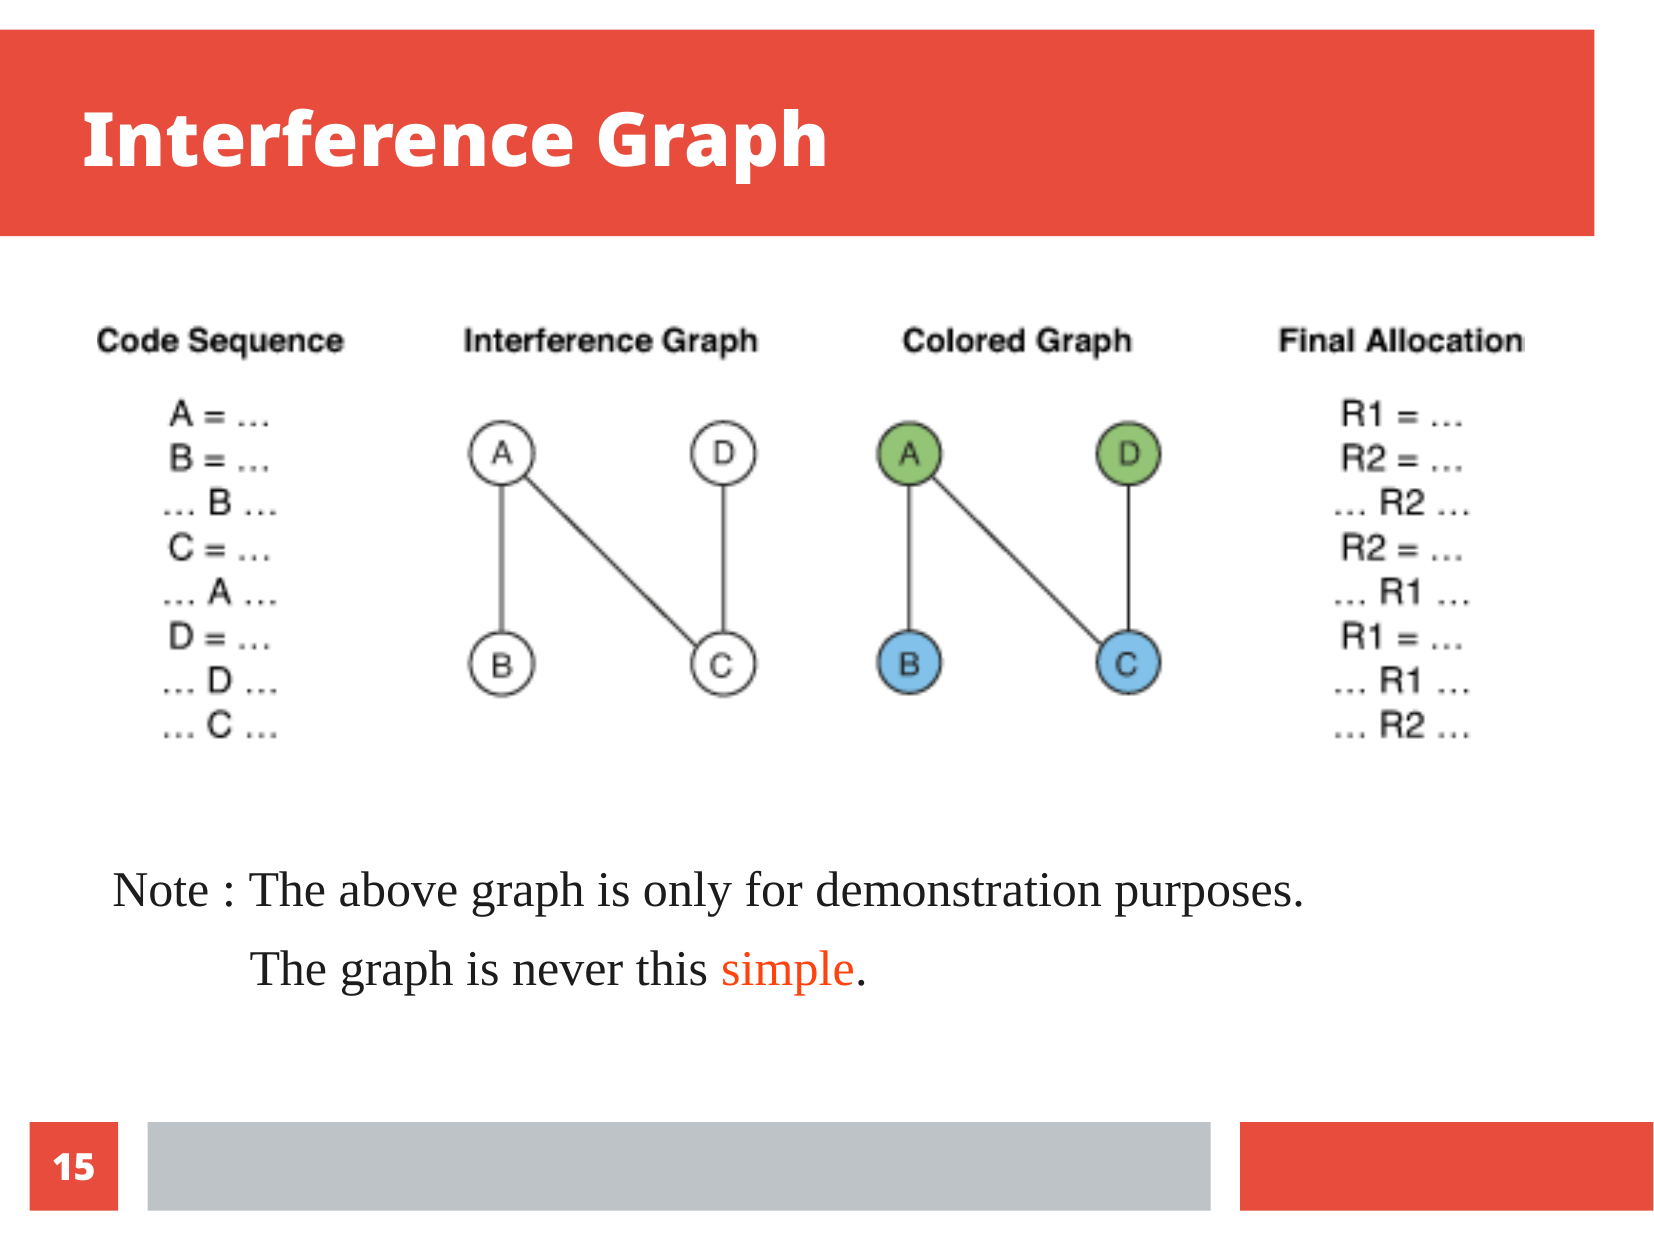

# Interference Graph
Note : The above graph is only for demonstration purposes.
 The graph is never this simple.
15